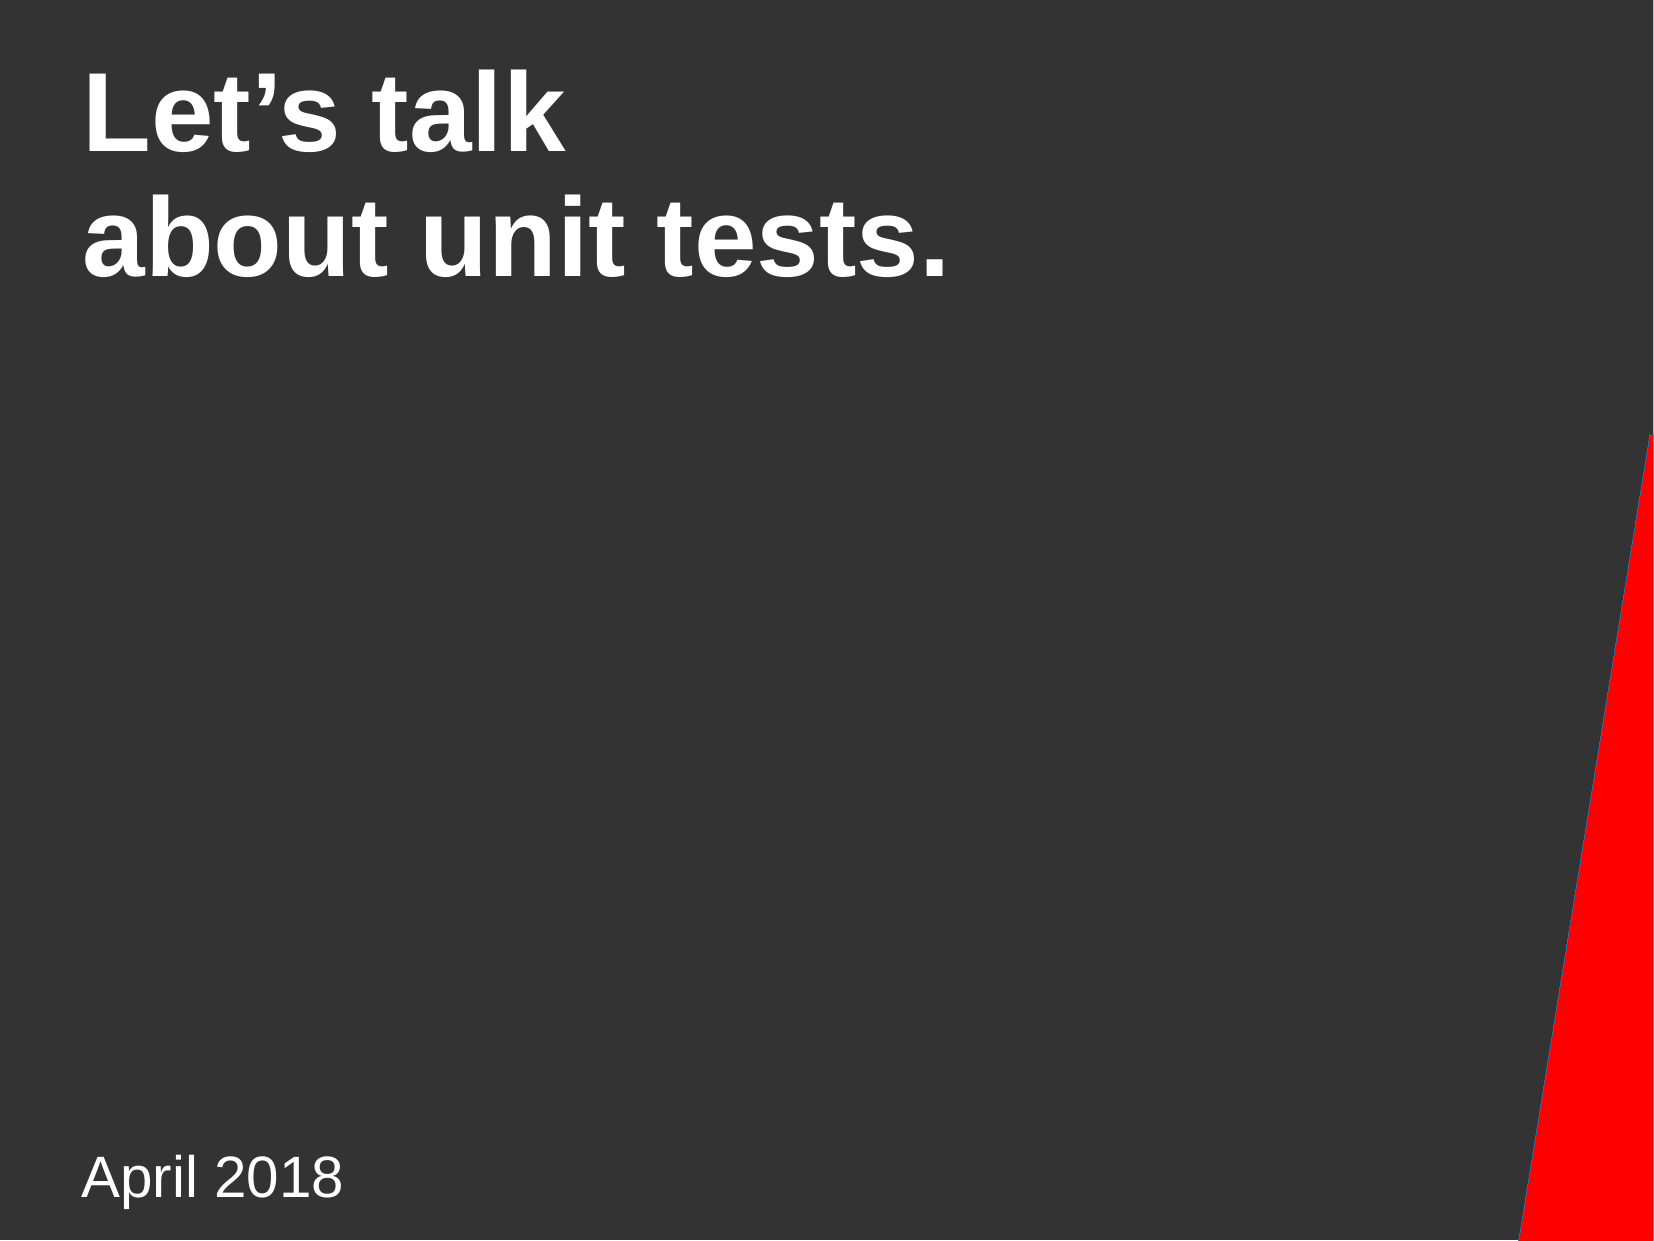

# Let’s talk about unit tests.
April 2018